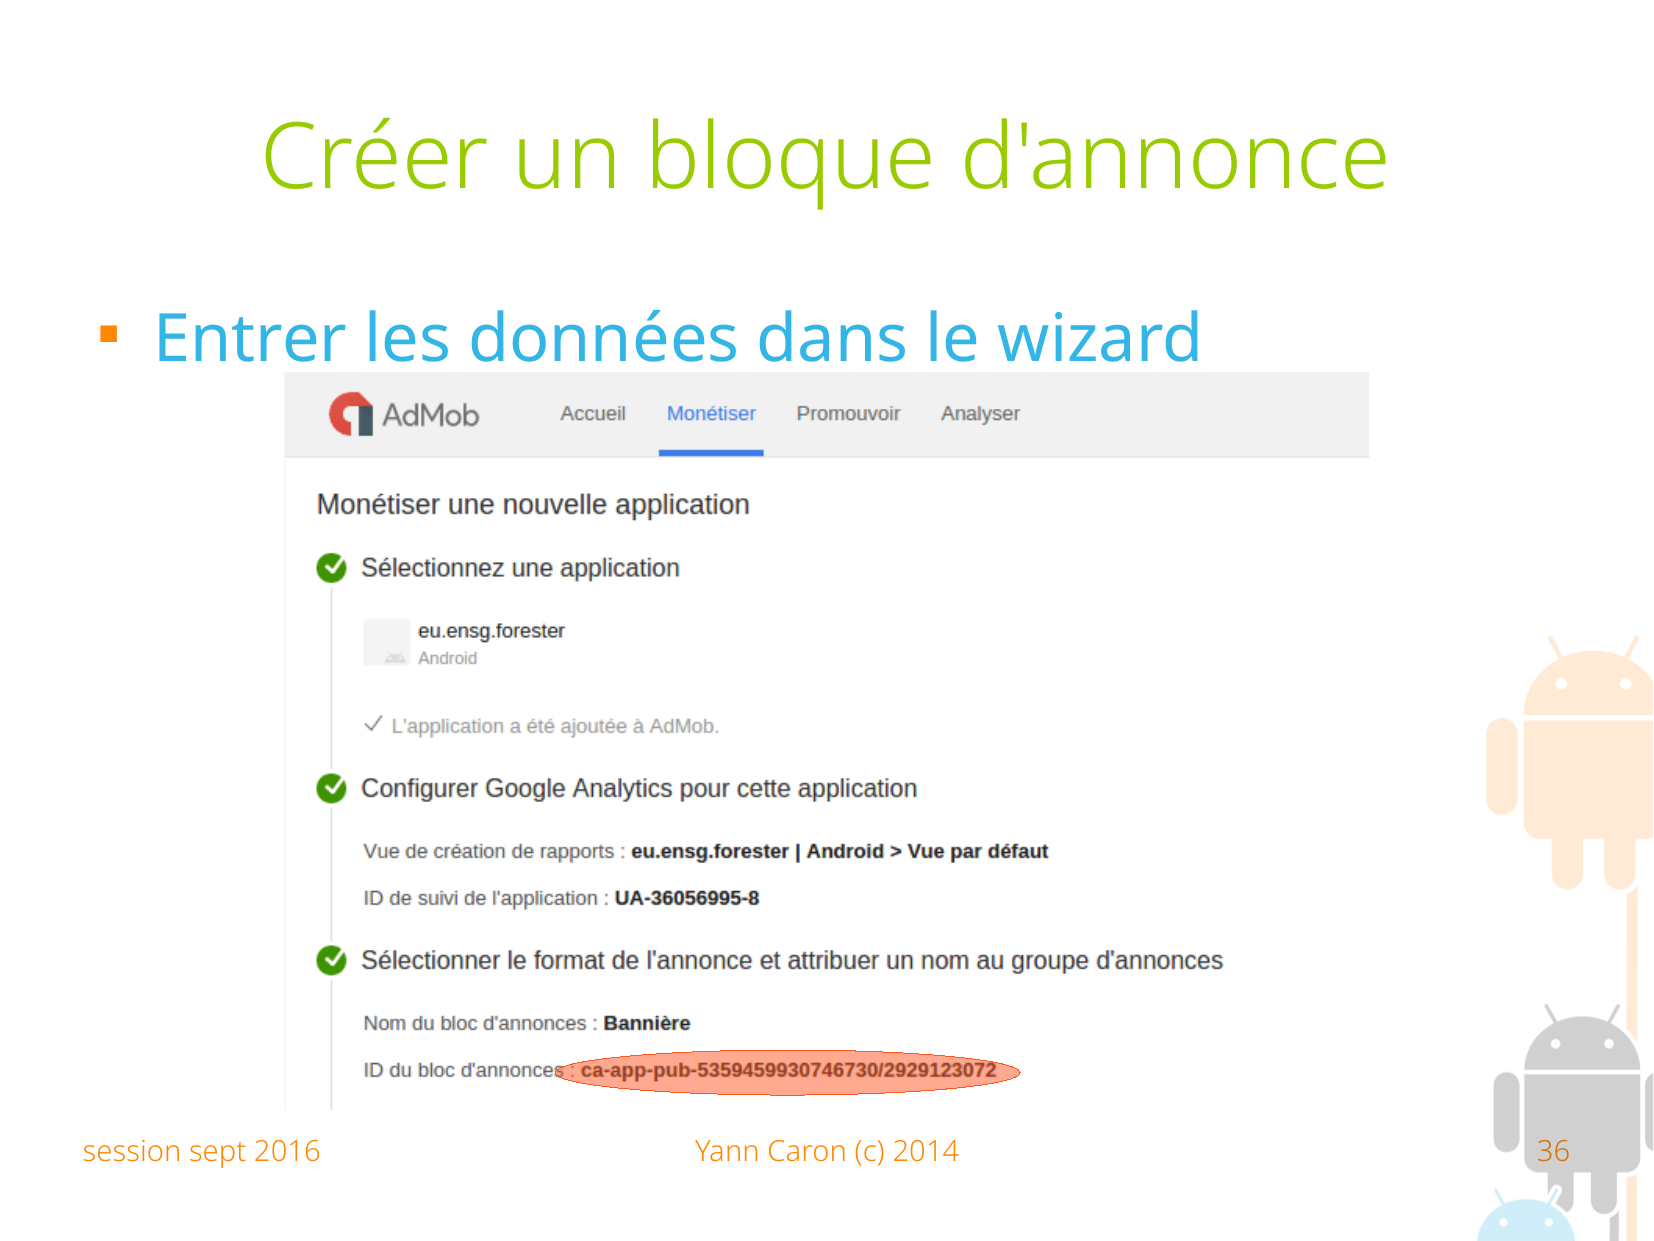

# Créer un bloque d'annonce
Entrer les données dans le wizard
session sept 2016
Yann Caron (c) 2014
36